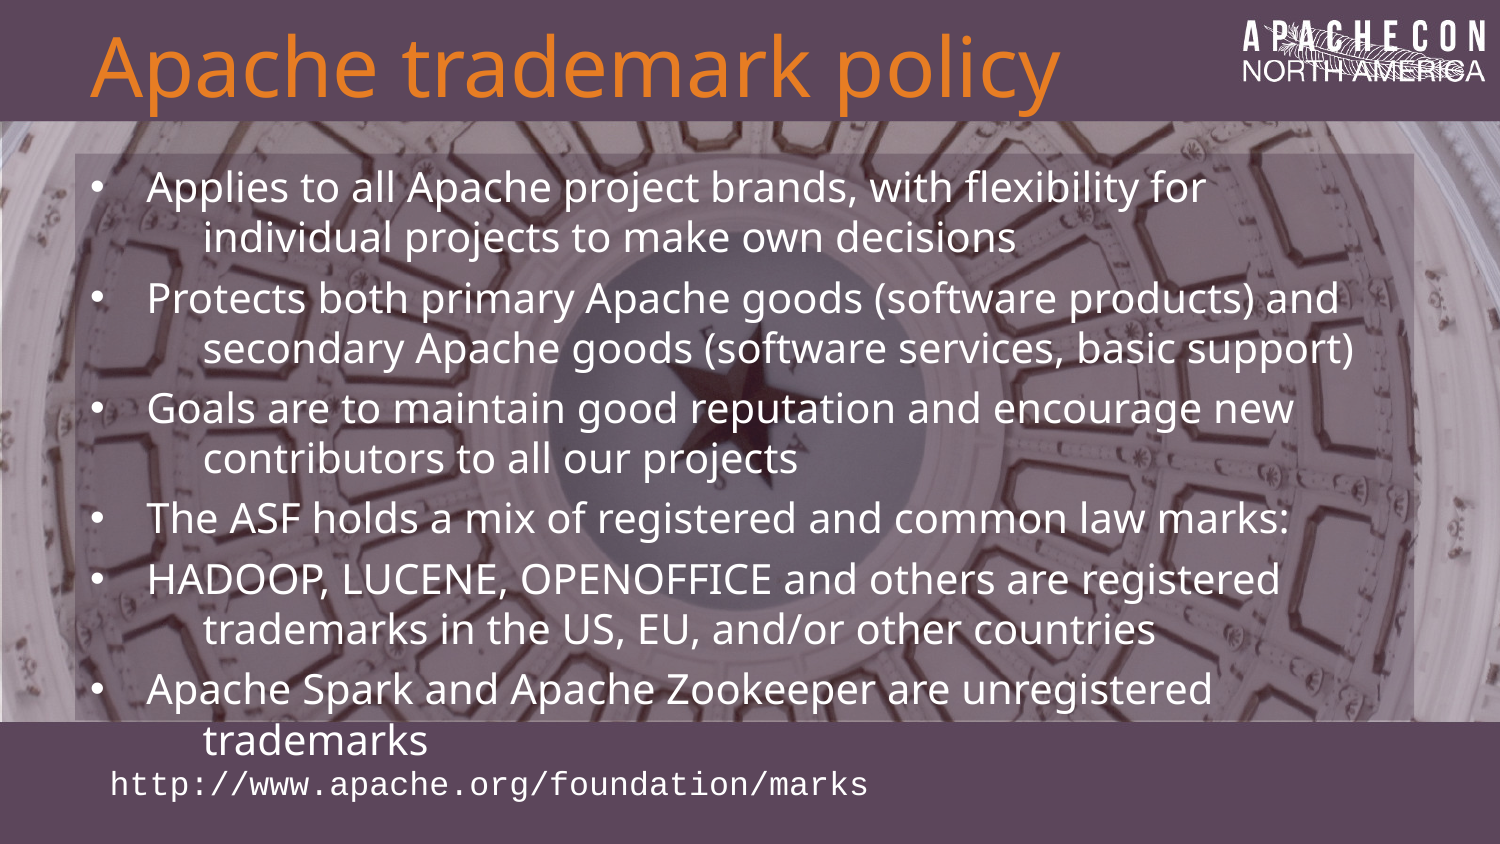

Apache trademark policy
Applies to all Apache project brands, with flexibility for individual projects to make own decisions
Protects both primary Apache goods (software products) and secondary Apache goods (software services, basic support)
Goals are to maintain good reputation and encourage new contributors to all our projects
The ASF holds a mix of registered and common law marks:
HADOOP, LUCENE, OPENOFFICE and others are registered trademarks in the US, EU, and/or other countries
Apache Spark and Apache Zookeeper are unregistered trademarks
http://www.apache.org/foundation/marks